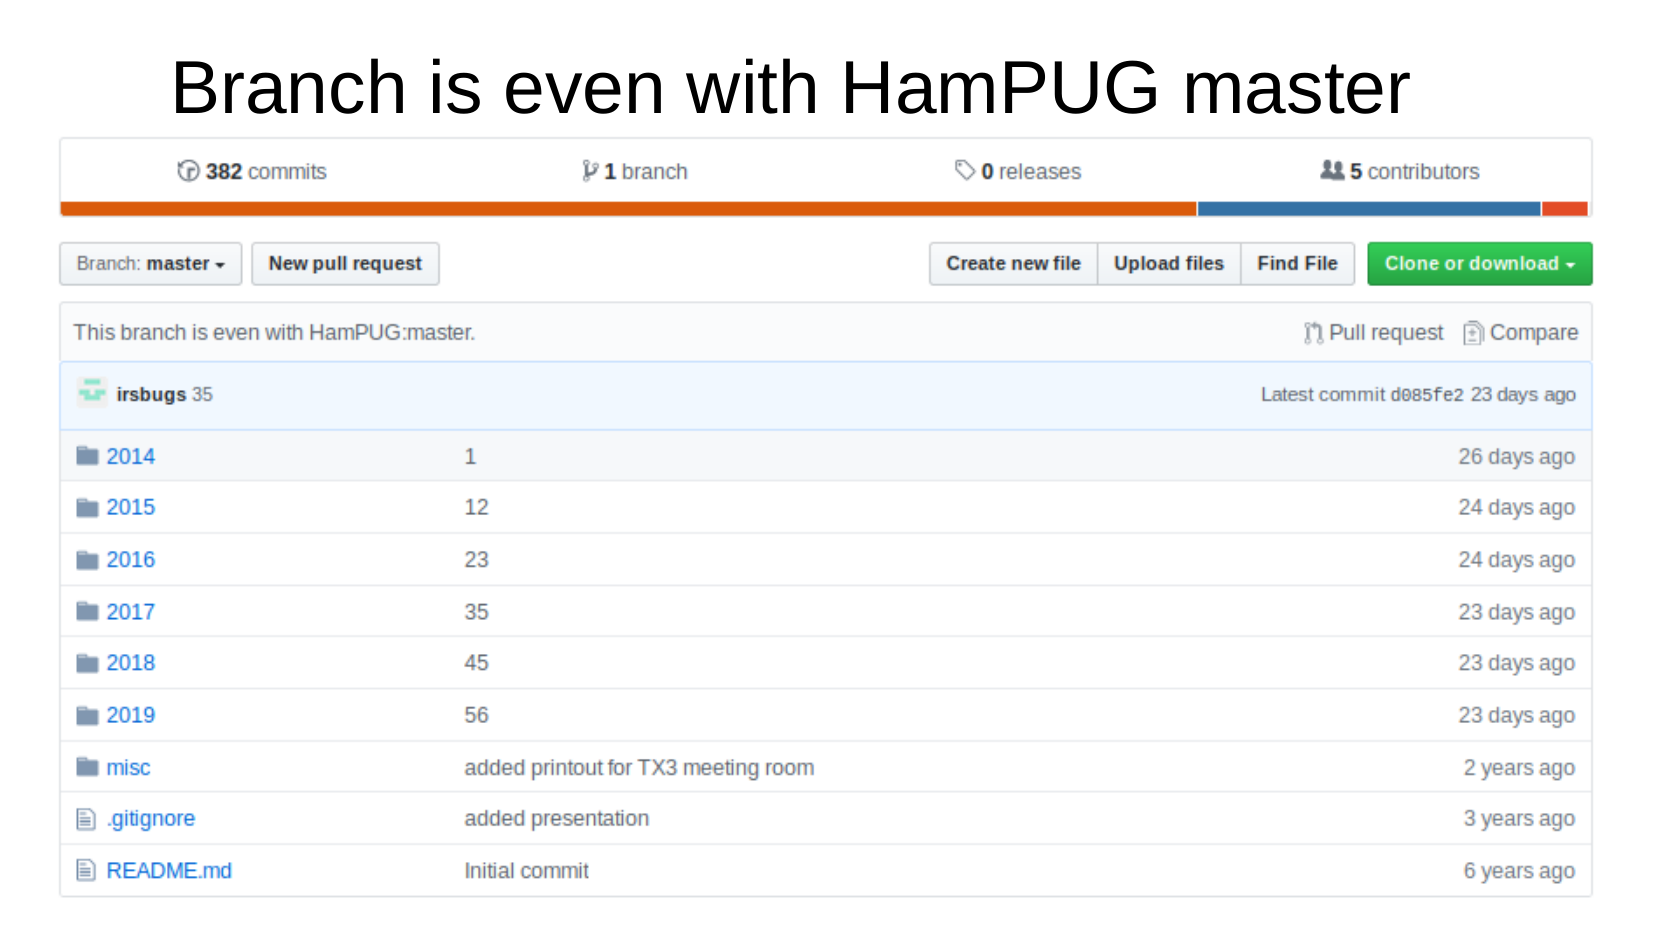

# Branch is even with HamPUG master